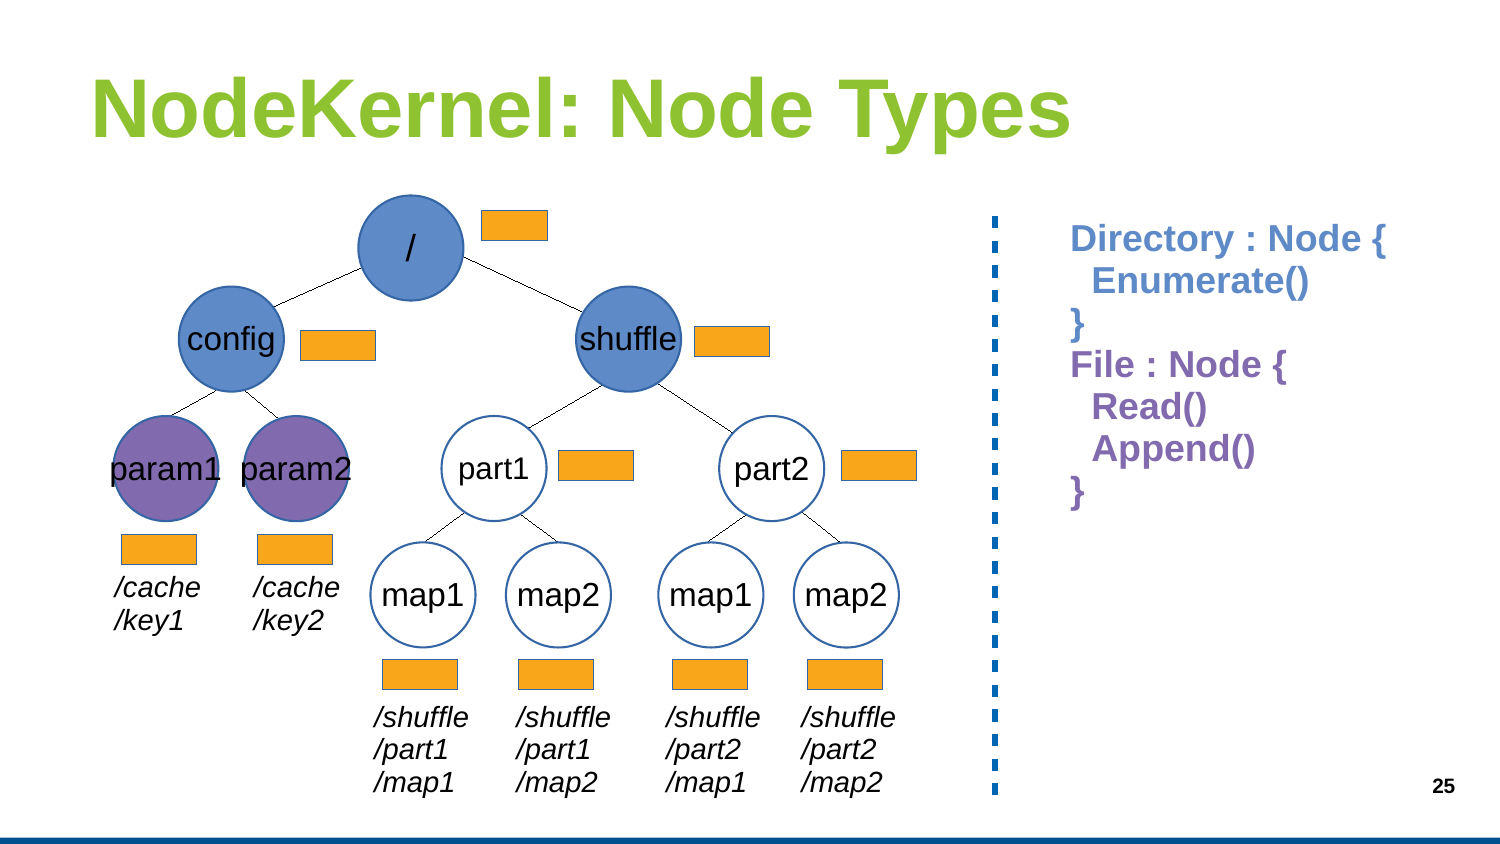

#
NodeKernel: Node Types
/
Directory : Node {
 Enumerate()
}
File : Node {
 Read()
 Append()
}
config
shuffle
part1
param1
part2
param2
map1
map2
map1
map2
/cache
/key1
/cache
/key2
/shuffle
/part1
/map1
/shuffle
/part1
/map2
/shuffle
/part2
/map1
/shuffle
/part2
/map2
25